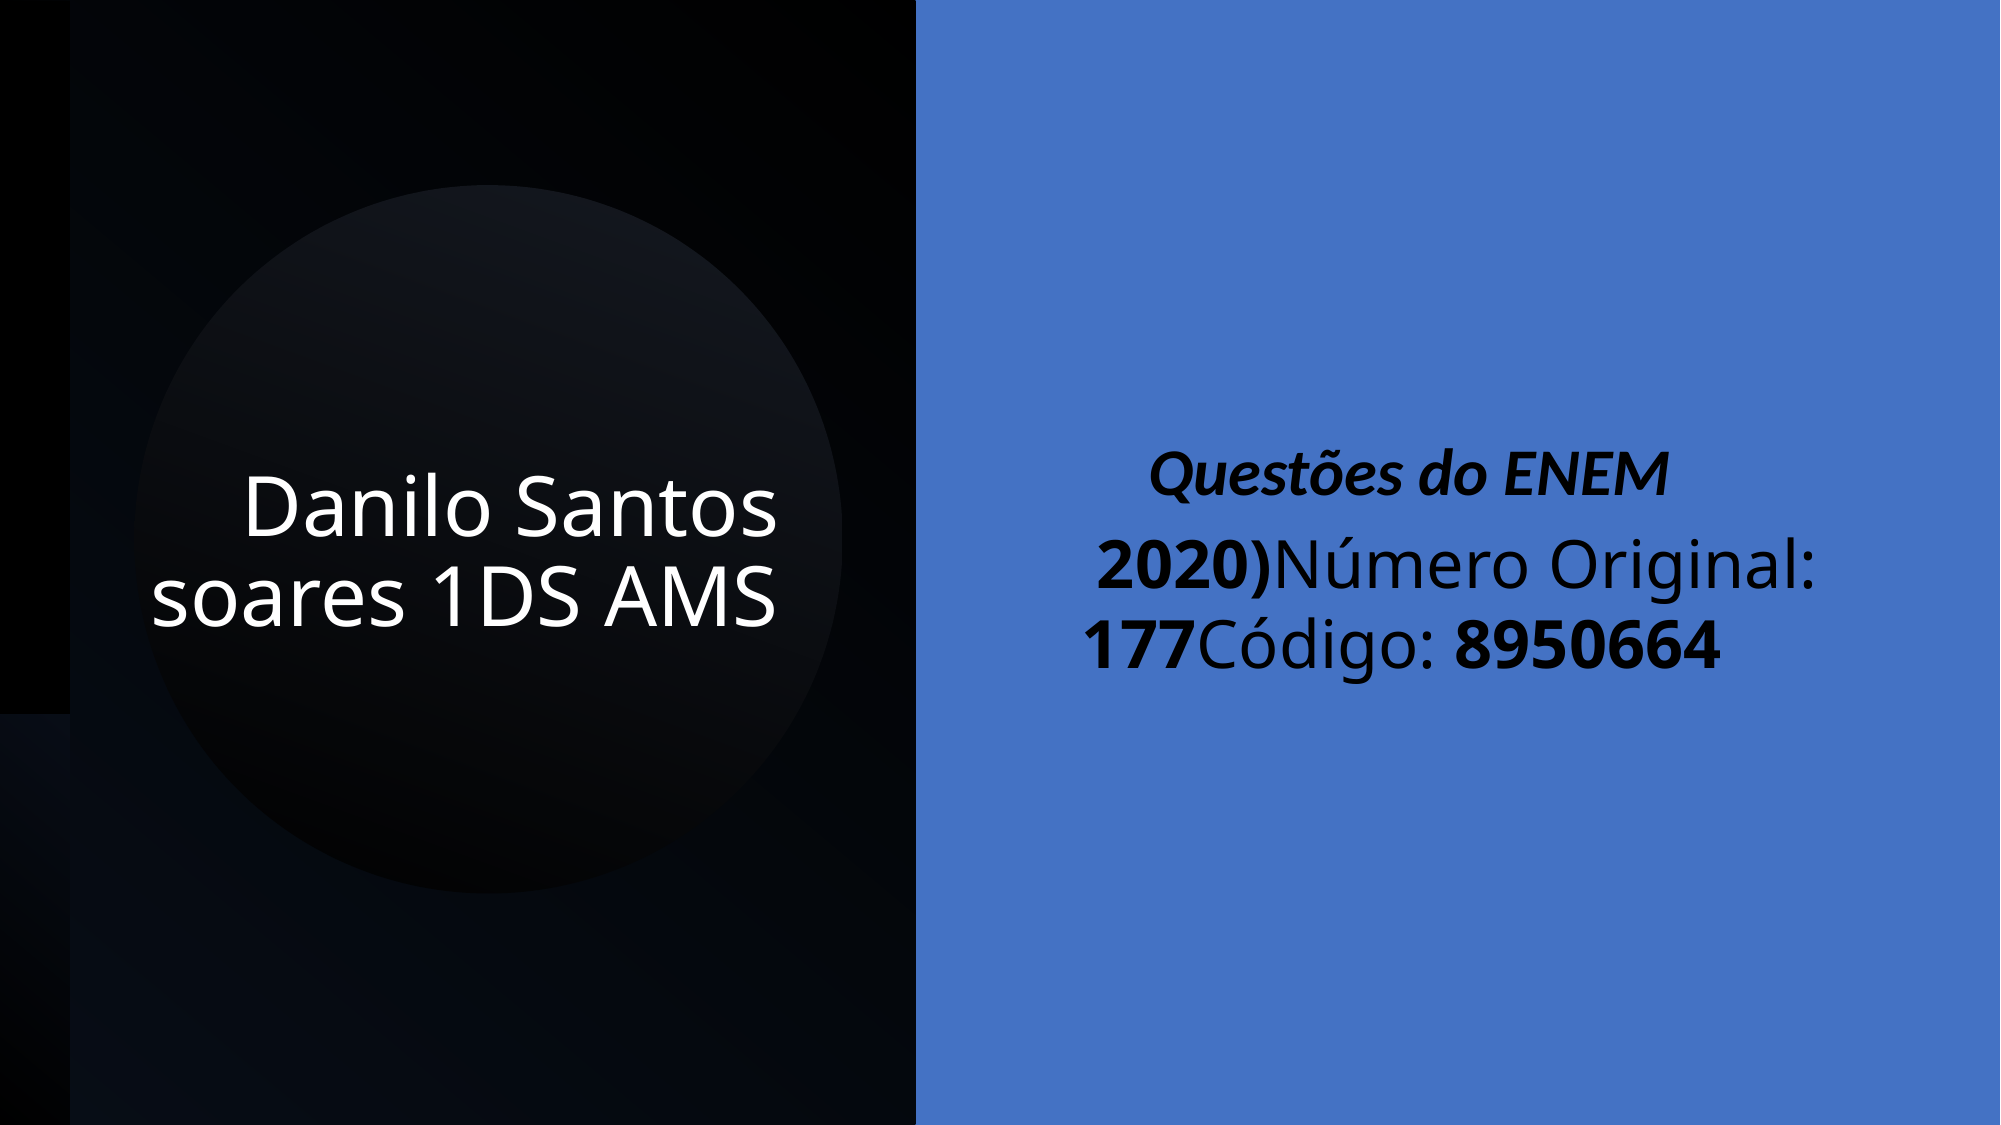

# Danilo Santos soares 1DS AMS
       Questões do ENEM
 2020)Número Original: 177Código: 8950664